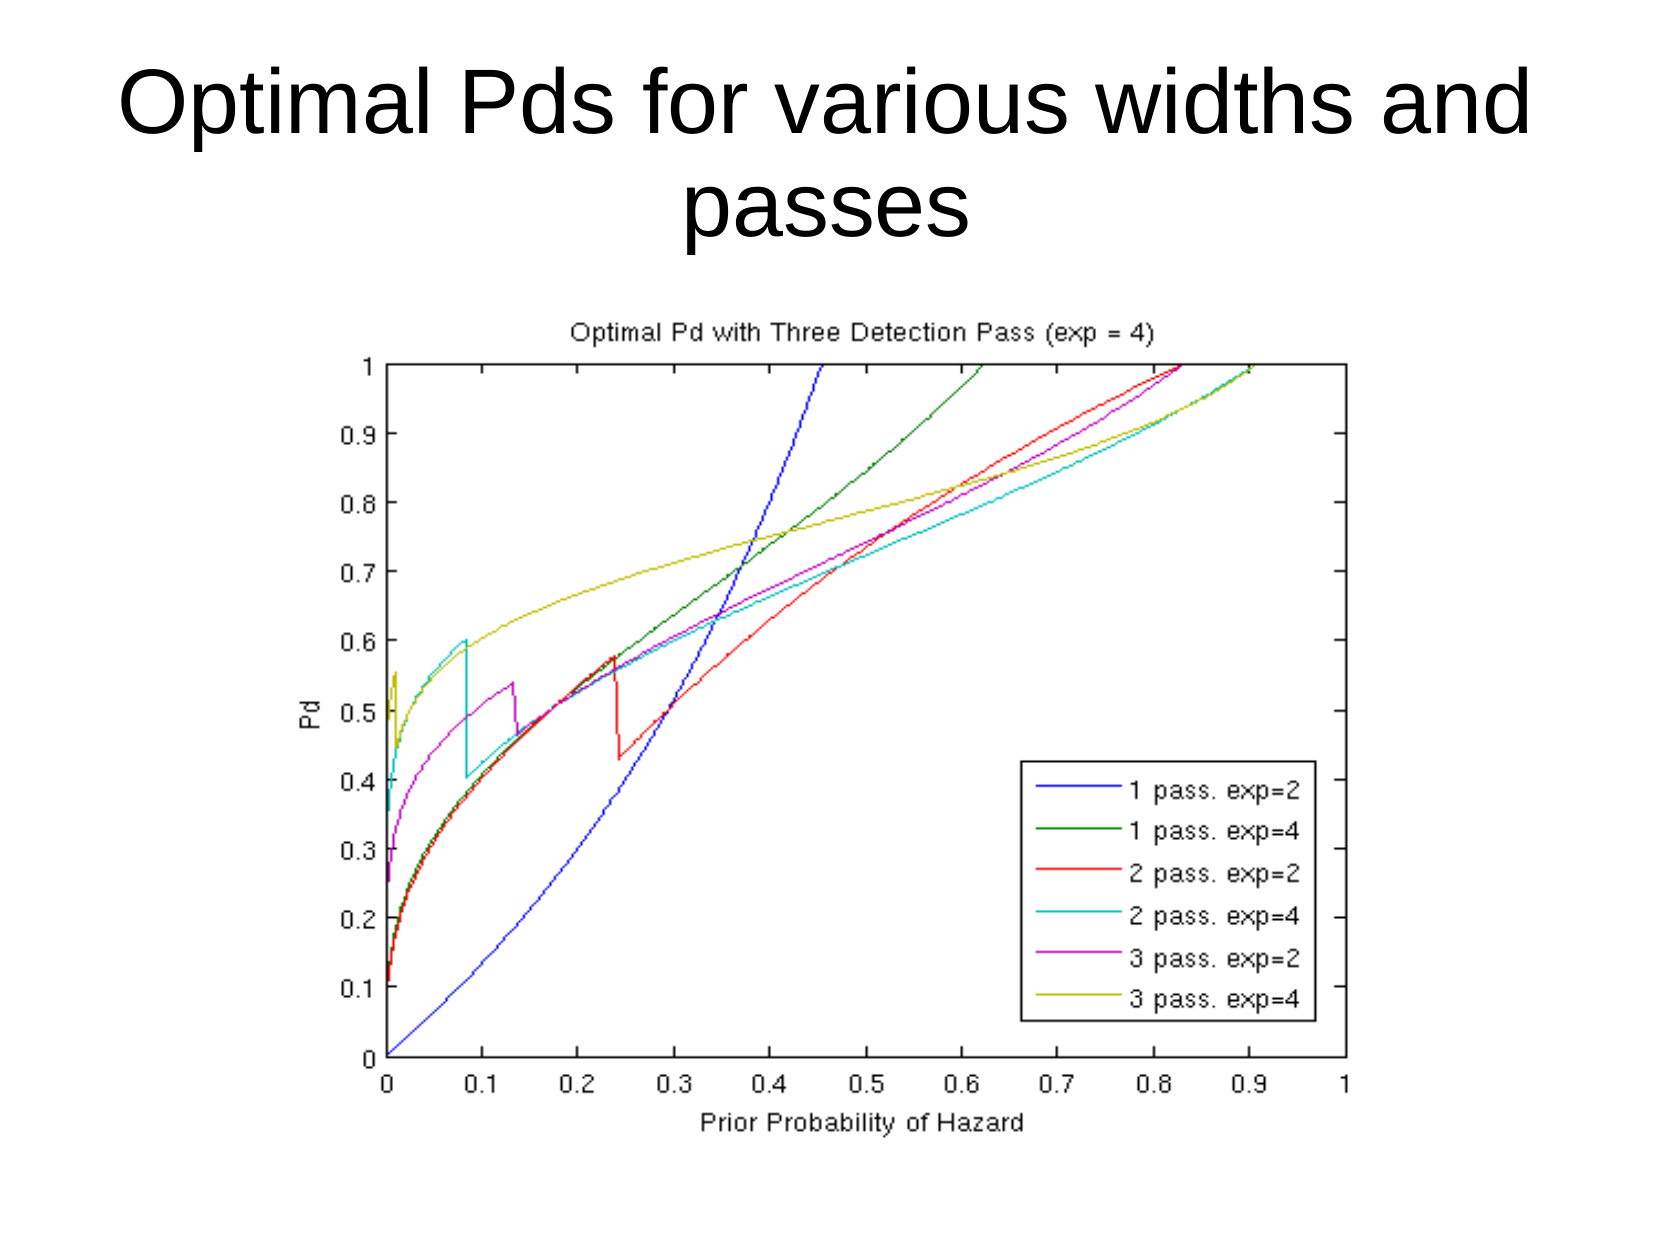

# Optimal Pds for various widths and passes